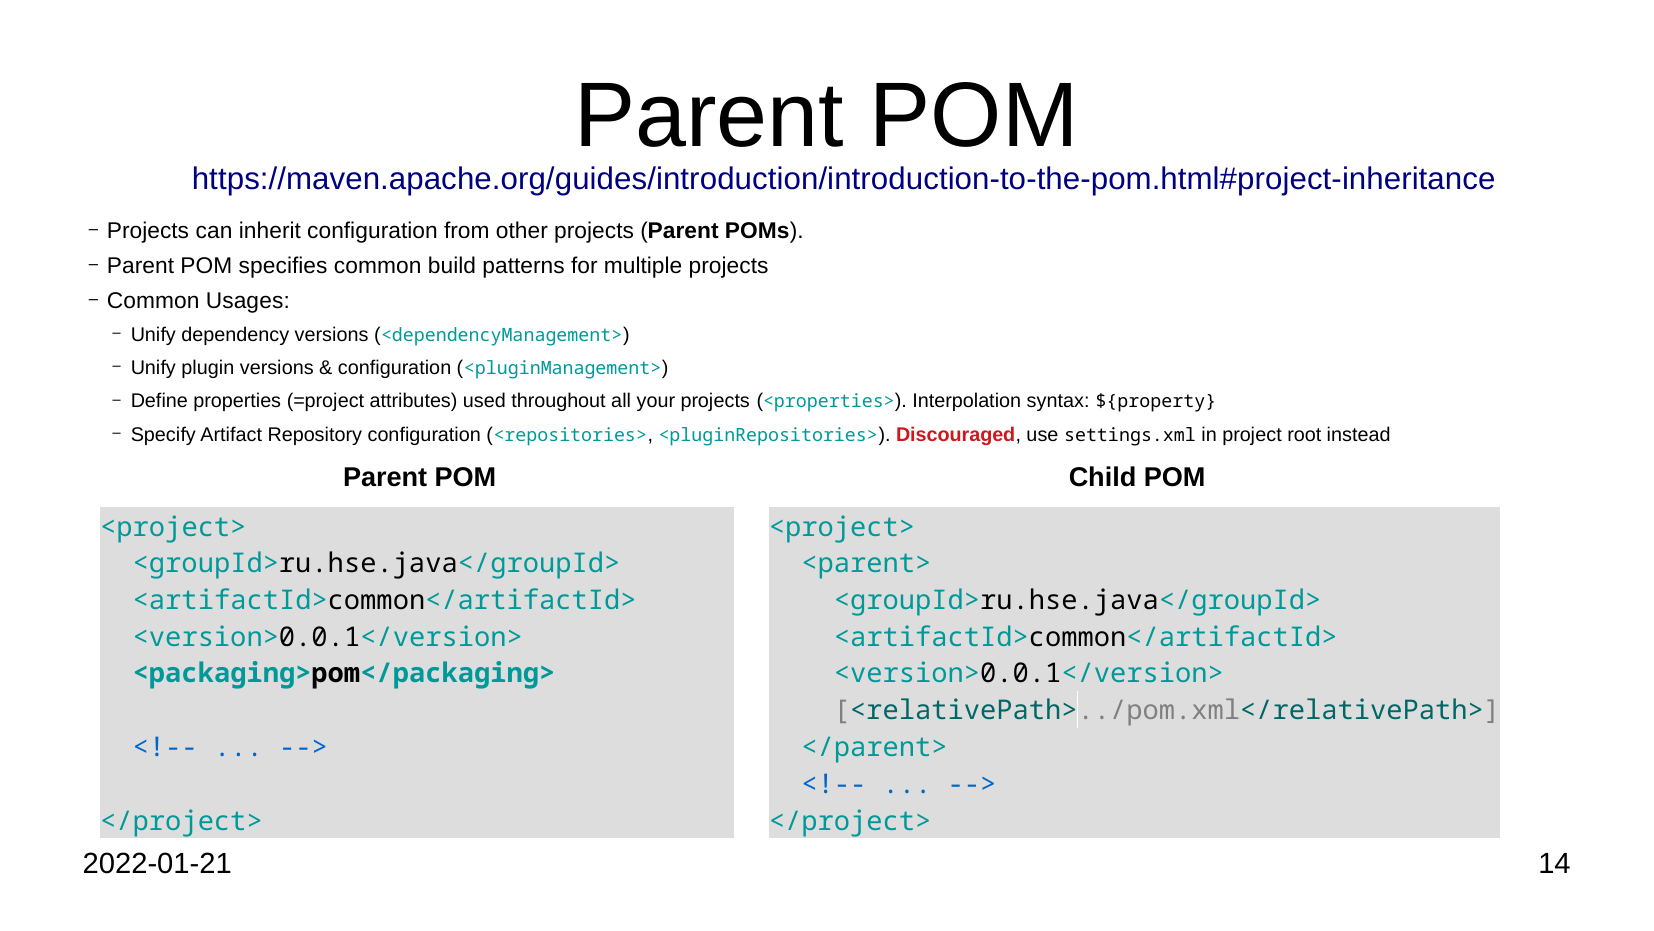

# Parent POM
https://maven.apache.org/guides/introduction/introduction-to-the-pom.html#project-inheritance
Projects can inherit configuration from other projects (Parent POMs).
Parent POM specifies common build patterns for multiple projects
Common Usages:
Unify dependency versions (<dependencyManagement>)
Unify plugin versions & configuration (<pluginManagement>)
Define properties (=project attributes) used throughout all your projects (<properties>). Interpolation syntax: ${property}
Specify Artifact Repository configuration (<repositories>, <pluginRepositories>). Discouraged, use settings.xml in project root instead
| Parent POM | Child POM |
| --- | --- |
| <project> <groupId>ru.hse.java</groupId> <artifactId>common</artifactId> <version>0.0.1</version> <packaging>pom</packaging> <!-- ... --> </project> | <project> <parent> <groupId>ru.hse.java</groupId> <artifactId>common</artifactId> <version>0.0.1</version> [<relativePath>../pom.xml</relativePath>] </parent> <!-- ... --> </project> |
2022-01-21
14